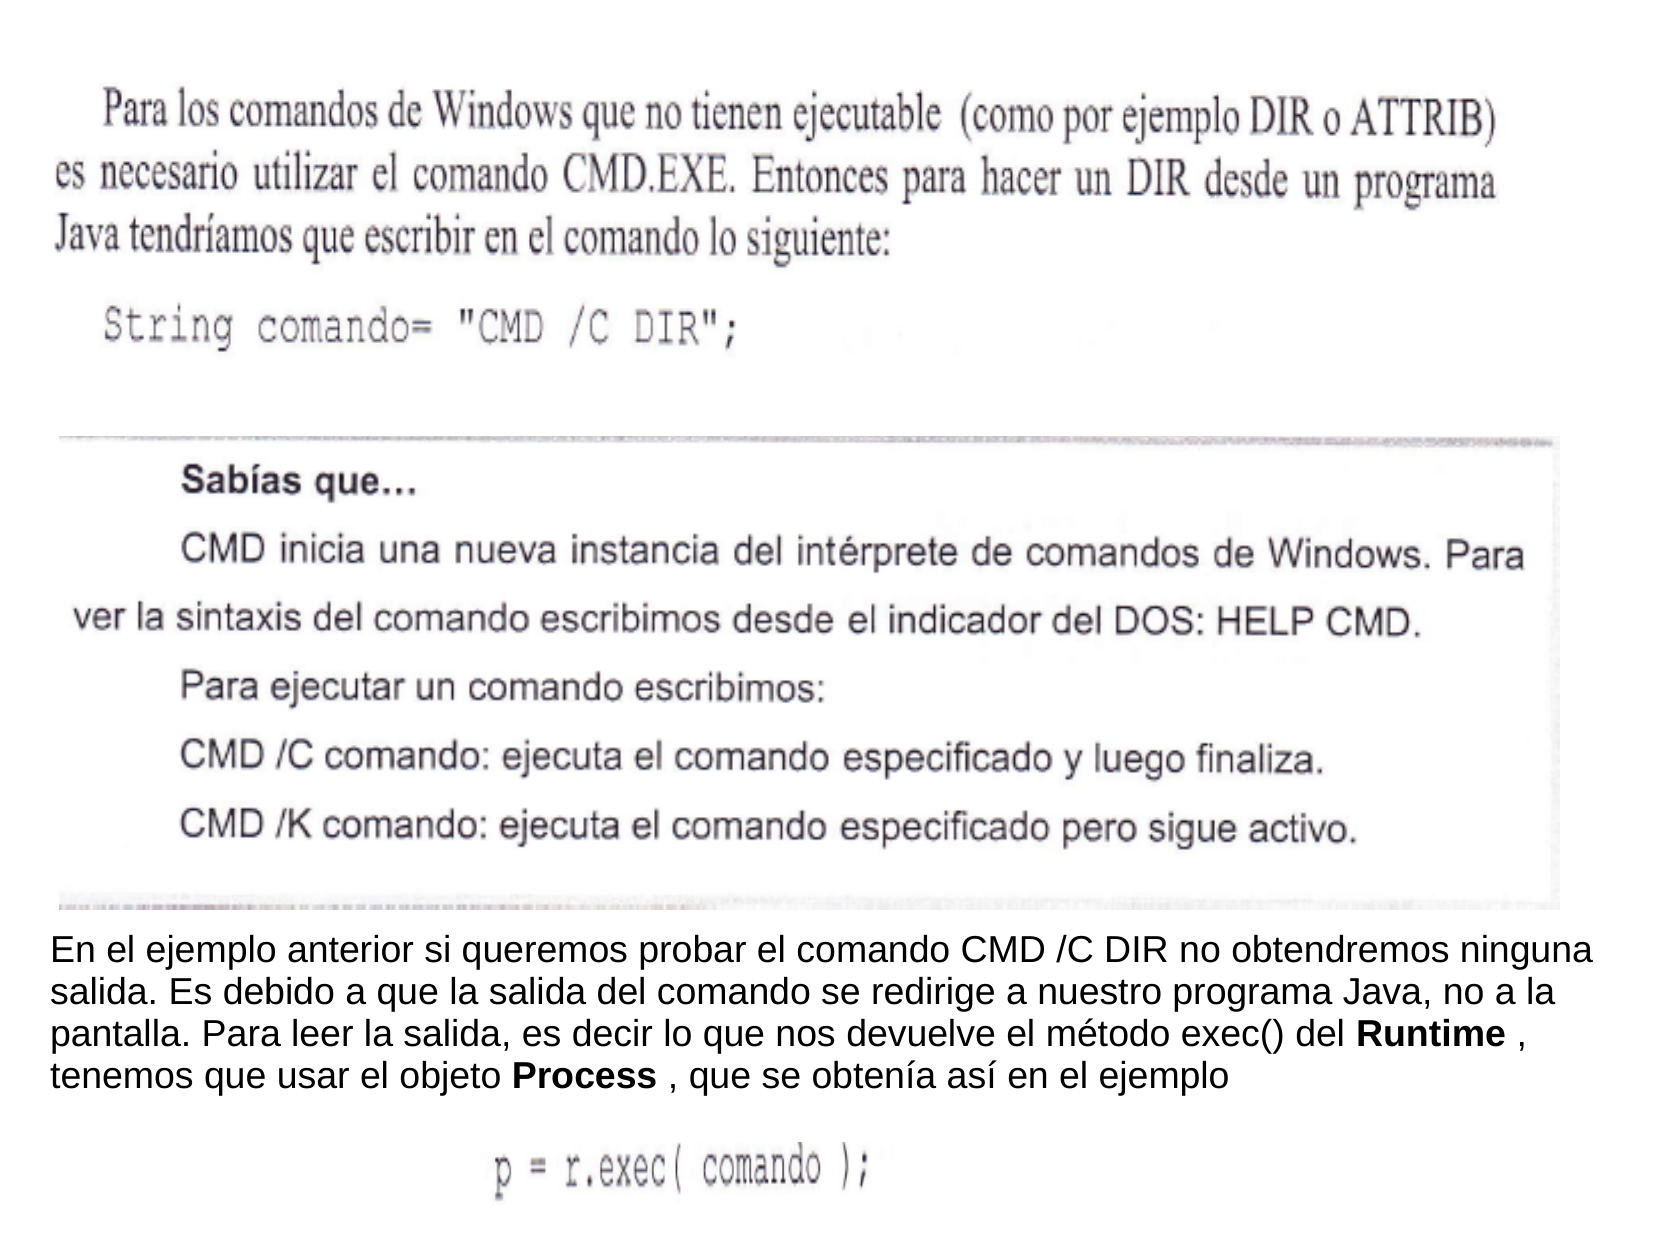

En el ejemplo anterior si queremos probar el comando CMD /C DIR no obtendremos ninguna salida. Es debido a que la salida del comando se redirige a nuestro programa Java, no a la pantalla. Para leer la salida, es decir lo que nos devuelve el método exec() del Runtime , tenemos que usar el objeto Process , que se obtenía así en el ejemplo